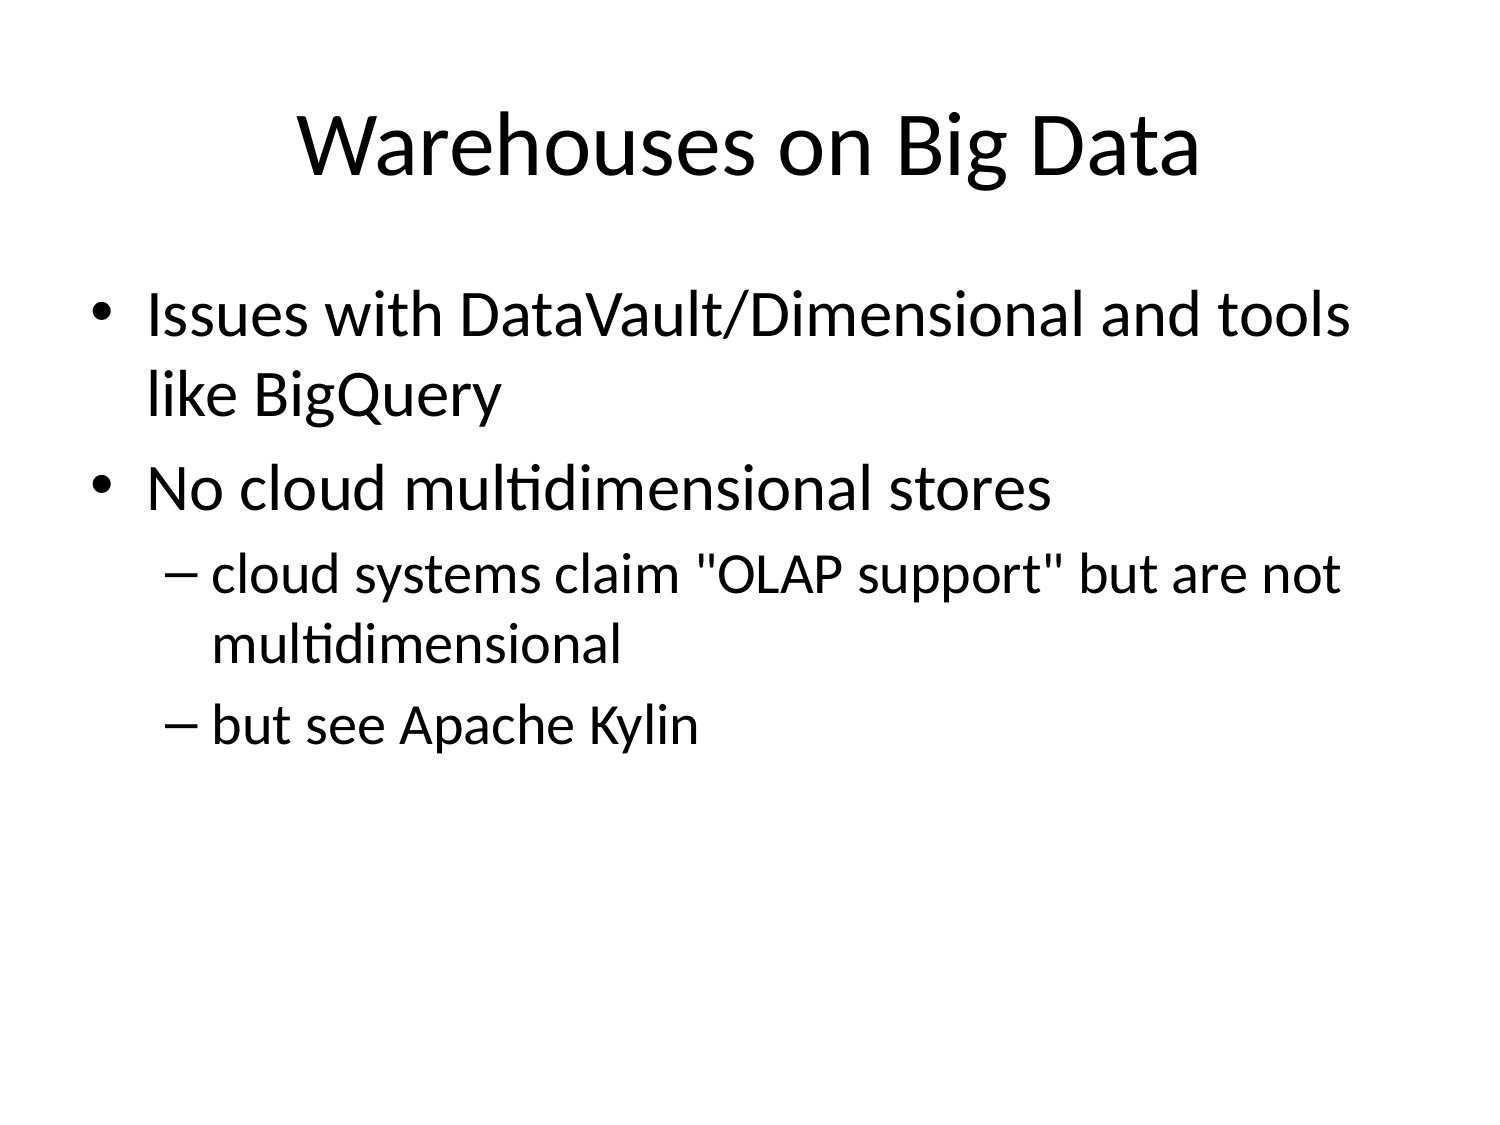

# Warehouses on Big Data
Issues with DataVault/Dimensional and tools like BigQuery
No cloud multidimensional stores
cloud systems claim "OLAP support" but are not multidimensional
but see Apache Kylin